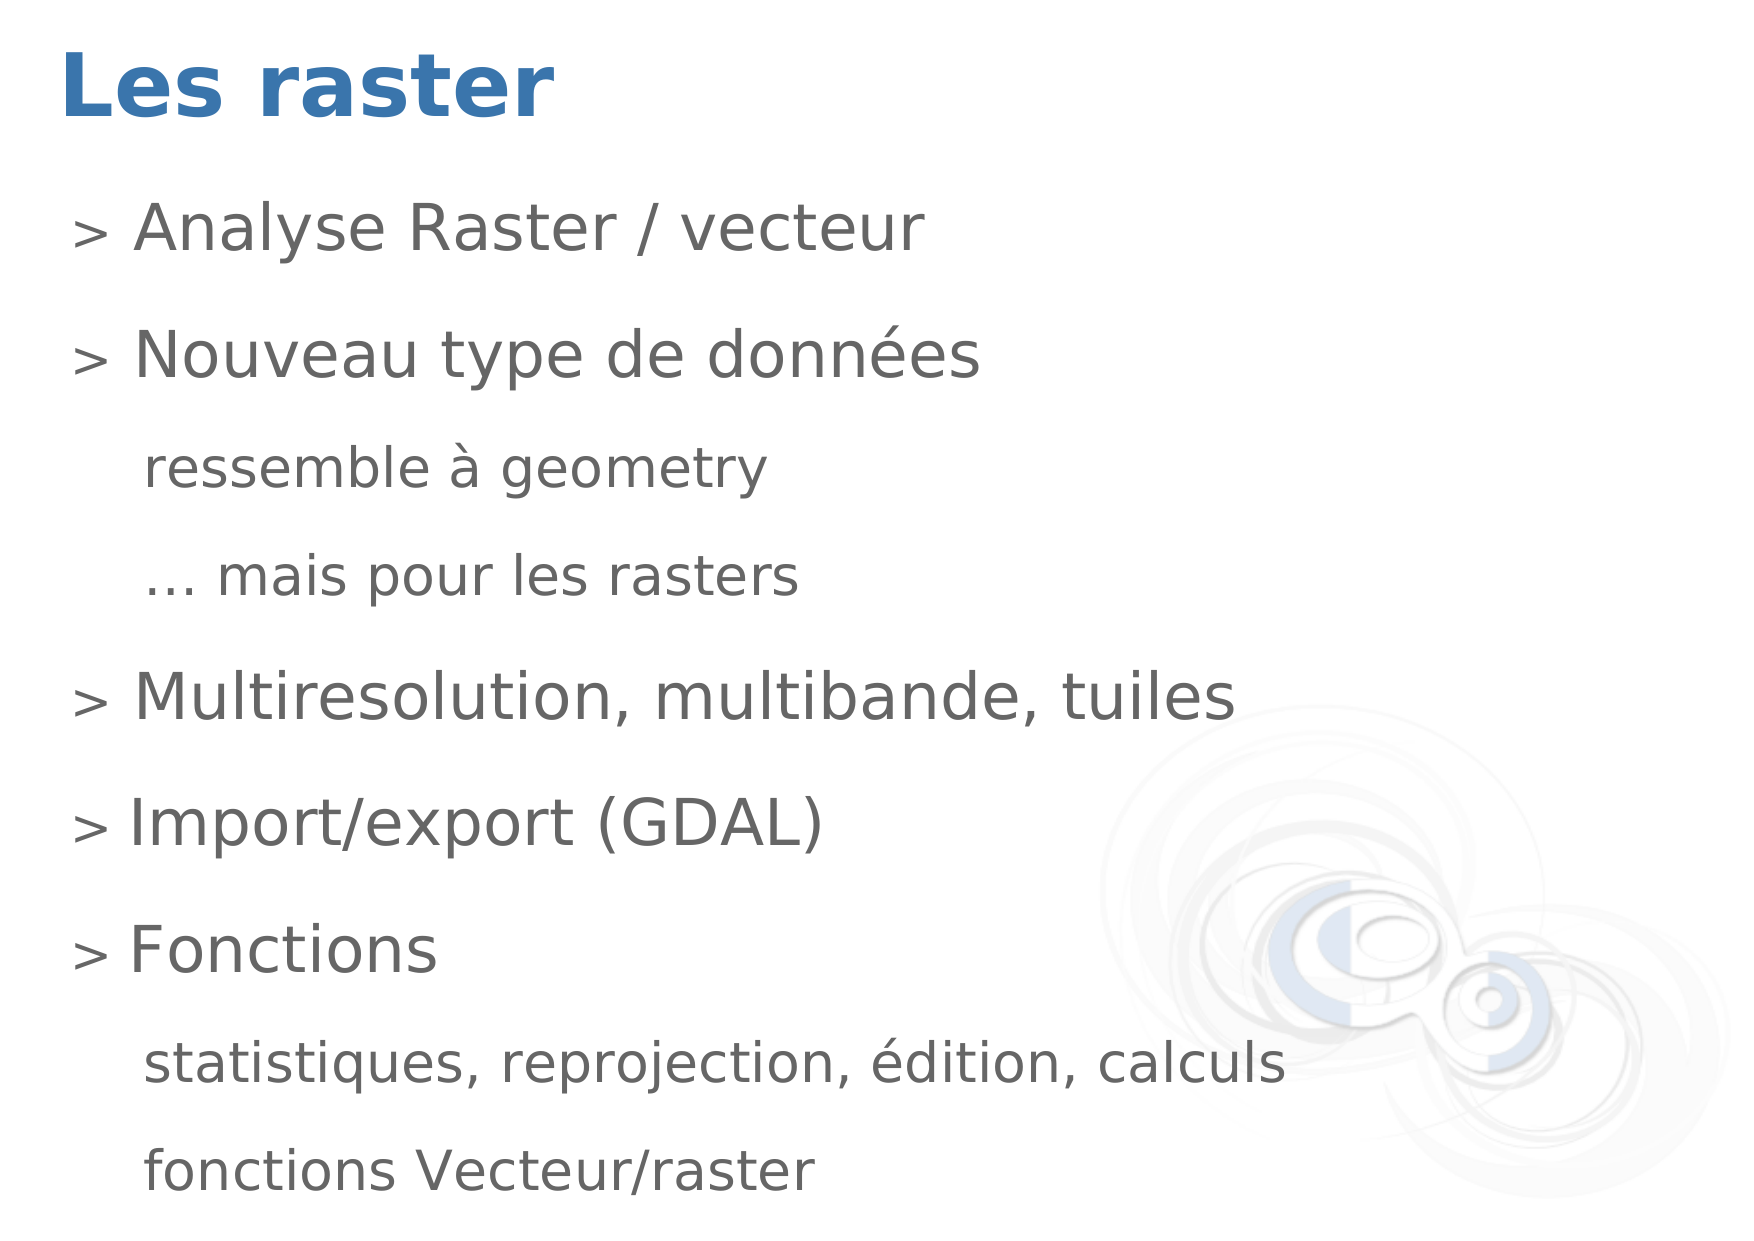

# Les raster
> Analyse Raster / vecteur
> Nouveau type de données
ressemble à geometry
… mais pour les rasters
> Multiresolution, multibande, tuiles
> Import/export (GDAL)
> Fonctions
statistiques, reprojection, édition, calculs
fonctions Vecteur/raster